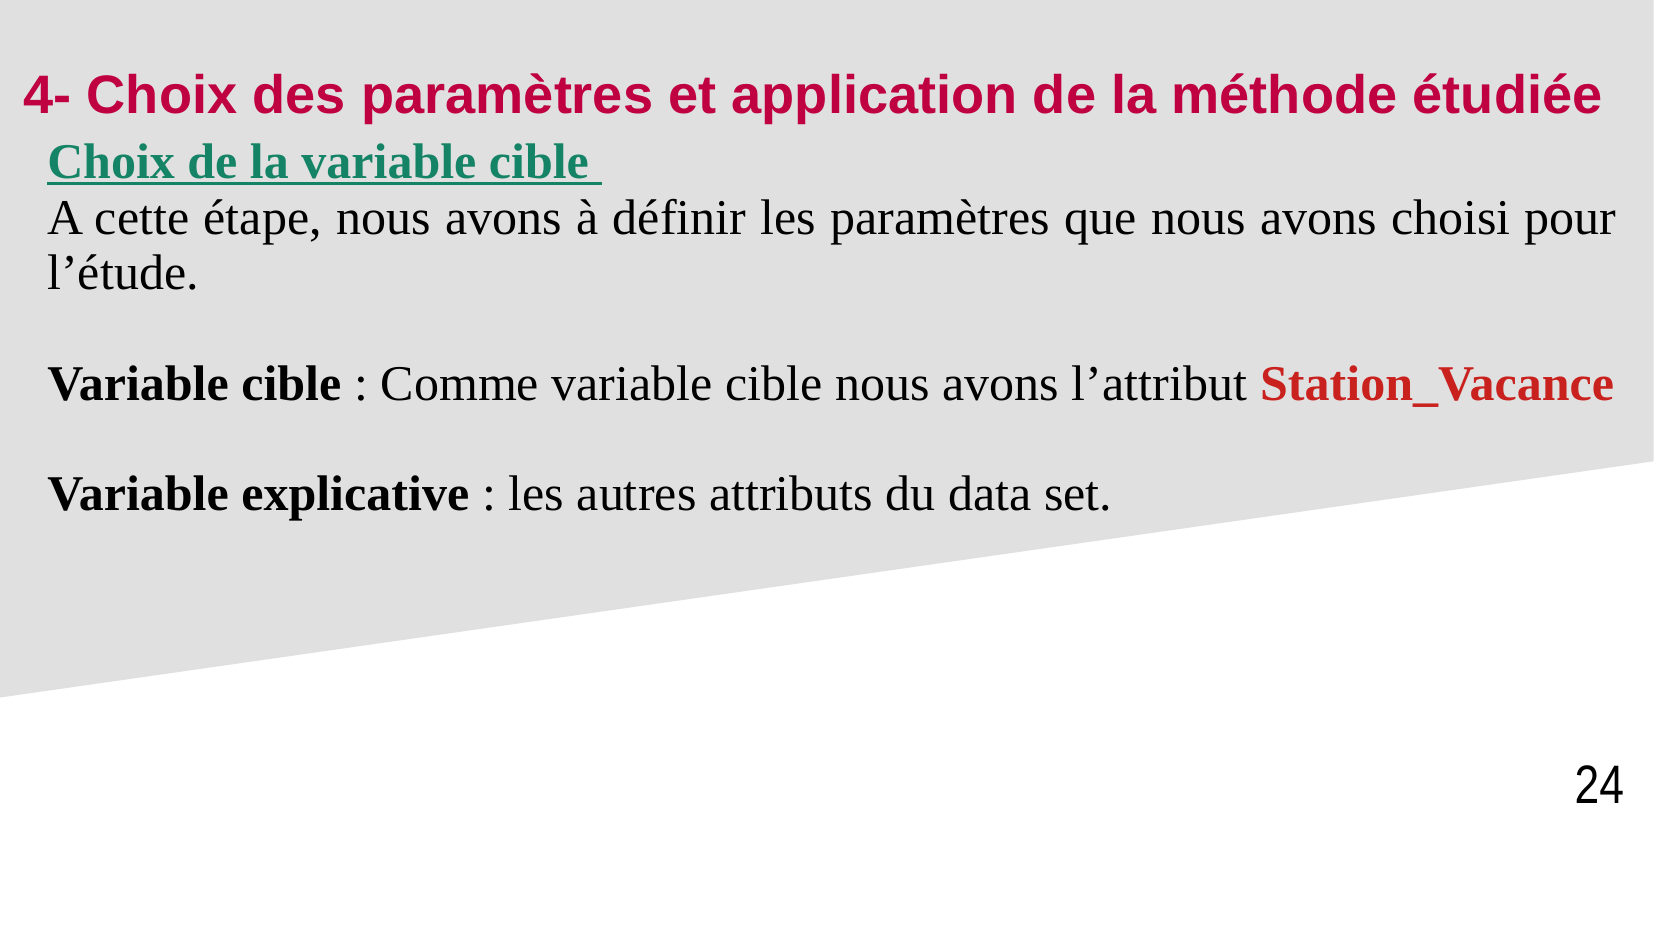

# 4- Choix des paramètres et application de la méthode étudiée
Choix de la variable cible
A cette étape, nous avons à définir les paramètres que nous avons choisi pour l’étude.
Variable cible : Comme variable cible nous avons l’attribut Station_Vacance
Variable explicative : les autres attributs du data set.
24